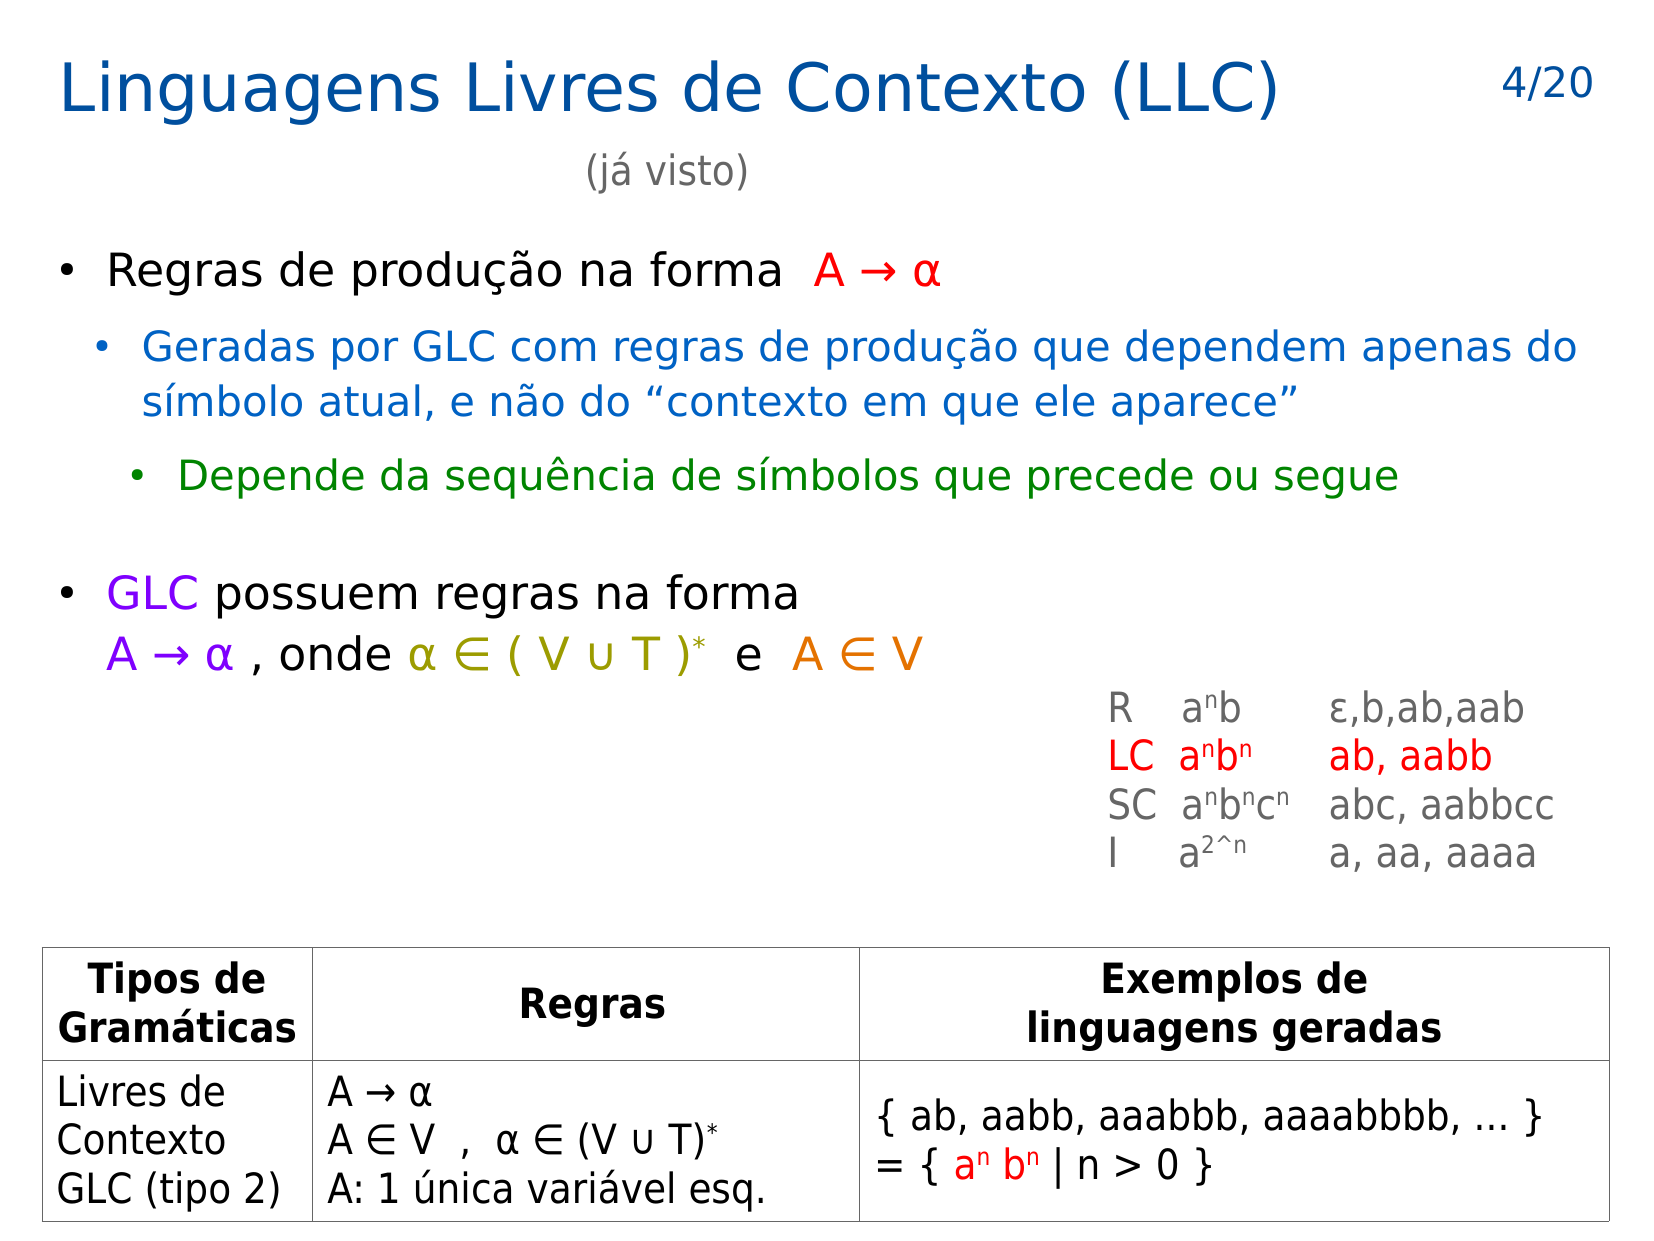

# Linguagens Livres de Contexto (LLC)
4
(já visto)
Regras de produção na forma A → α
Geradas por GLC com regras de produção que dependem apenas do símbolo atual, e não do “contexto em que ele aparece”
Depende da sequência de símbolos que precede ou segue
GLC possuem regras na forma
A → α , onde α ∈ ( V ∪ T )* e A ∈ V
R anb	 	ε,b,ab,aab
LC anbn 	ab, aabb
SC anbncn 	abc, aabbcc
I a2^n 	a, aa, aaaa
| Tipos de Gramáticas | Regras | Exemplos de linguagens geradas |
| --- | --- | --- |
| Livres de Contexto GLC (tipo 2) | A → α A ∈ V , α ∈ (V ∪ T)\* A: 1 única variável esq. | { ab, aabb, aaabbb, aaaabbbb, ... } = { an bn | n > 0 } |